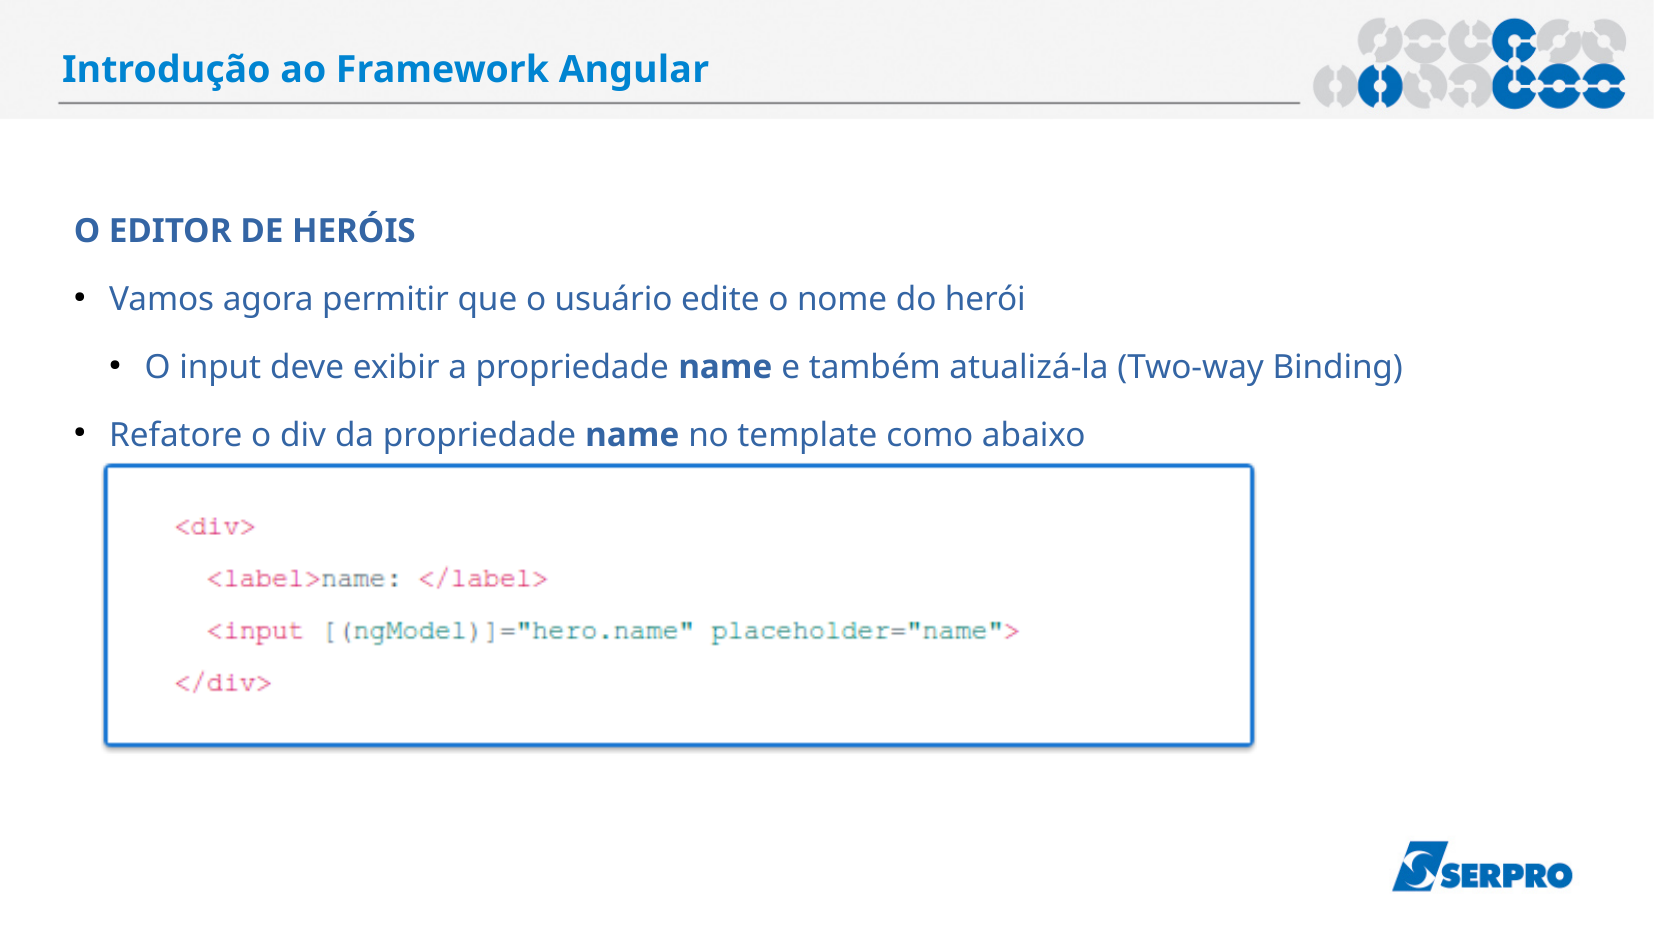

Introdução ao Framework Angular
O EDITOR DE HERÓIS
Vamos agora permitir que o usuário edite o nome do herói
O input deve exibir a propriedade name e também atualizá-la (Two-way Binding)
Refatore o div da propriedade name no template como abaixo